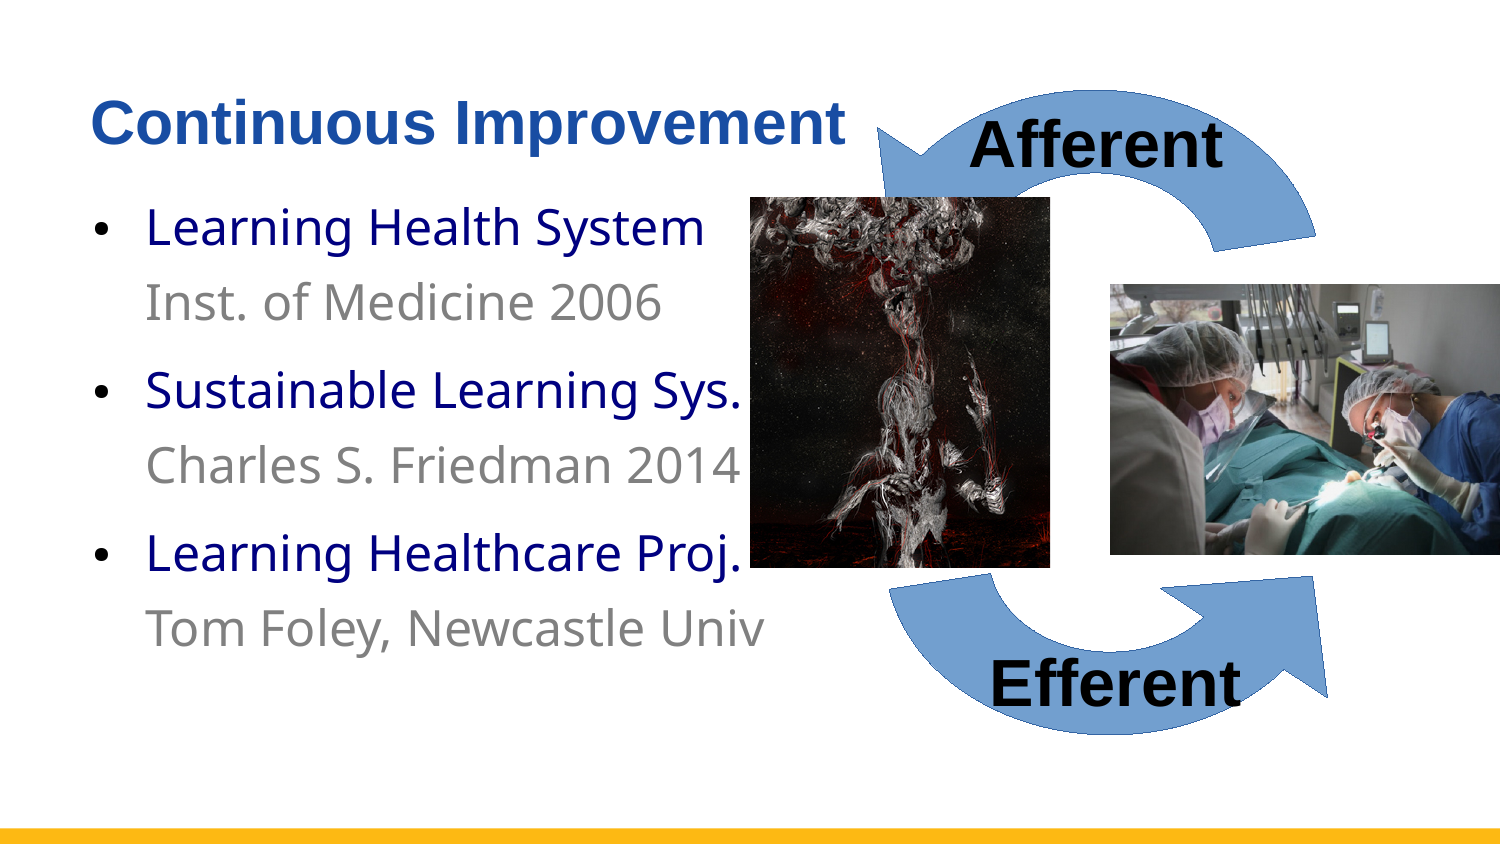

Continuous Improvement
Afferent
# Learning Health System Inst. of Medicine 2006
Sustainable Learning Sys.
Charles S. Friedman 2014
Learning Healthcare Proj.
Tom Foley, Newcastle Univ
Efferent